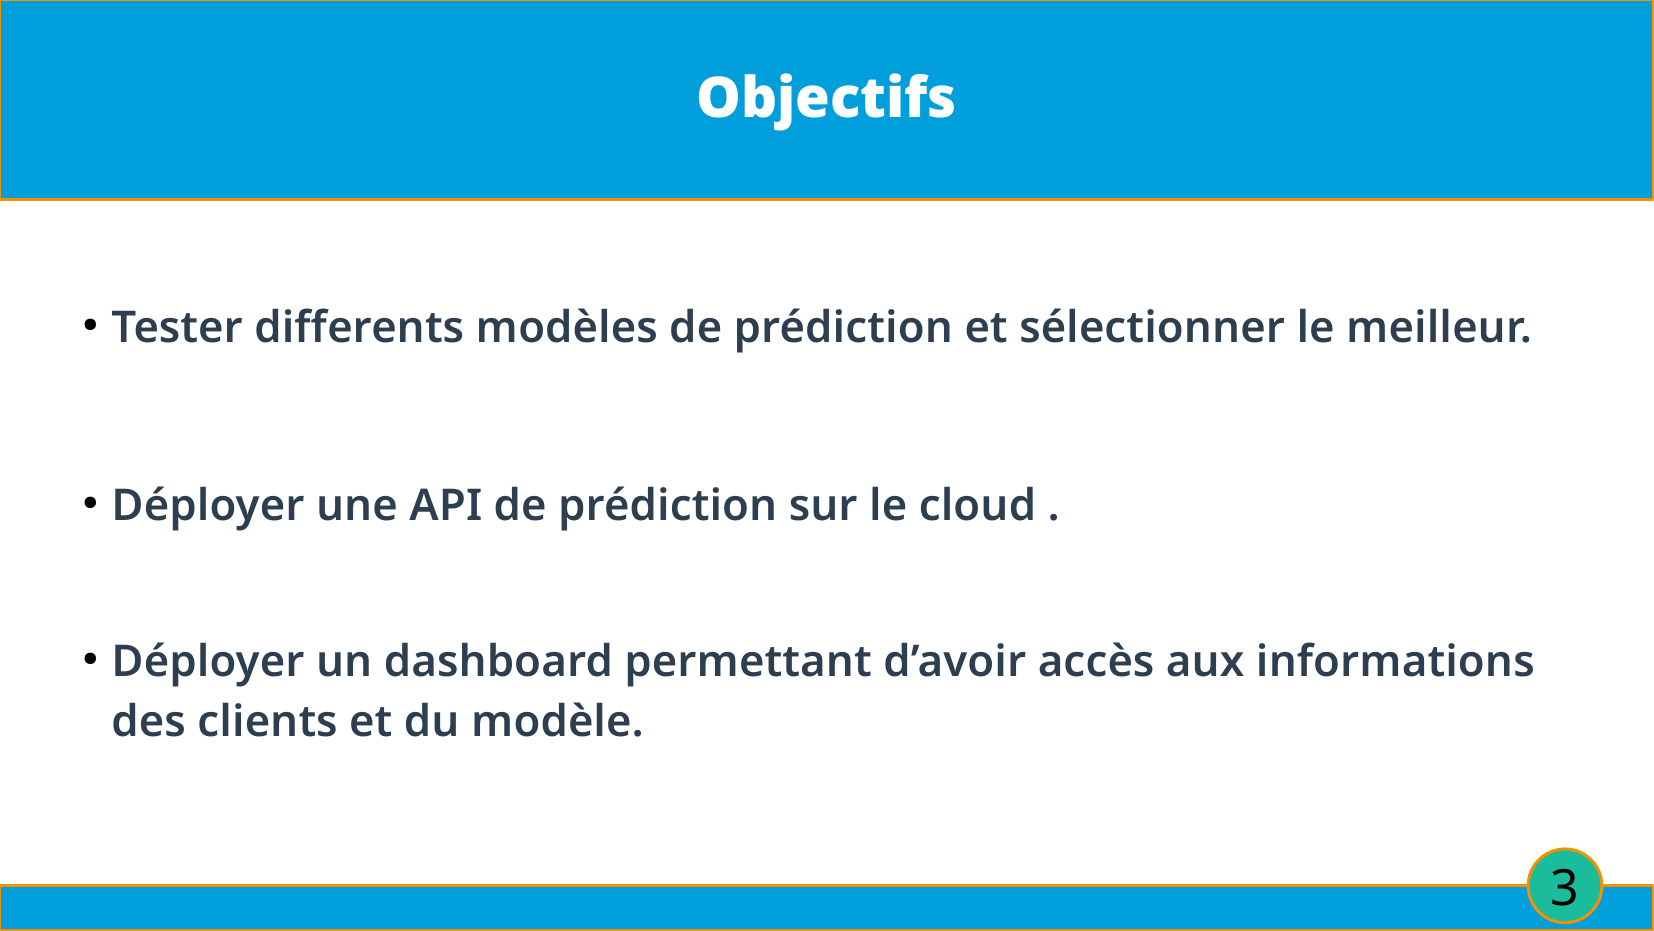

# Objectifs
Tester differents modèles de prédiction et sélectionner le meilleur.
Déployer une API de prédiction sur le cloud .
Déployer un dashboard permettant d’avoir accès aux informations des clients et du modèle.